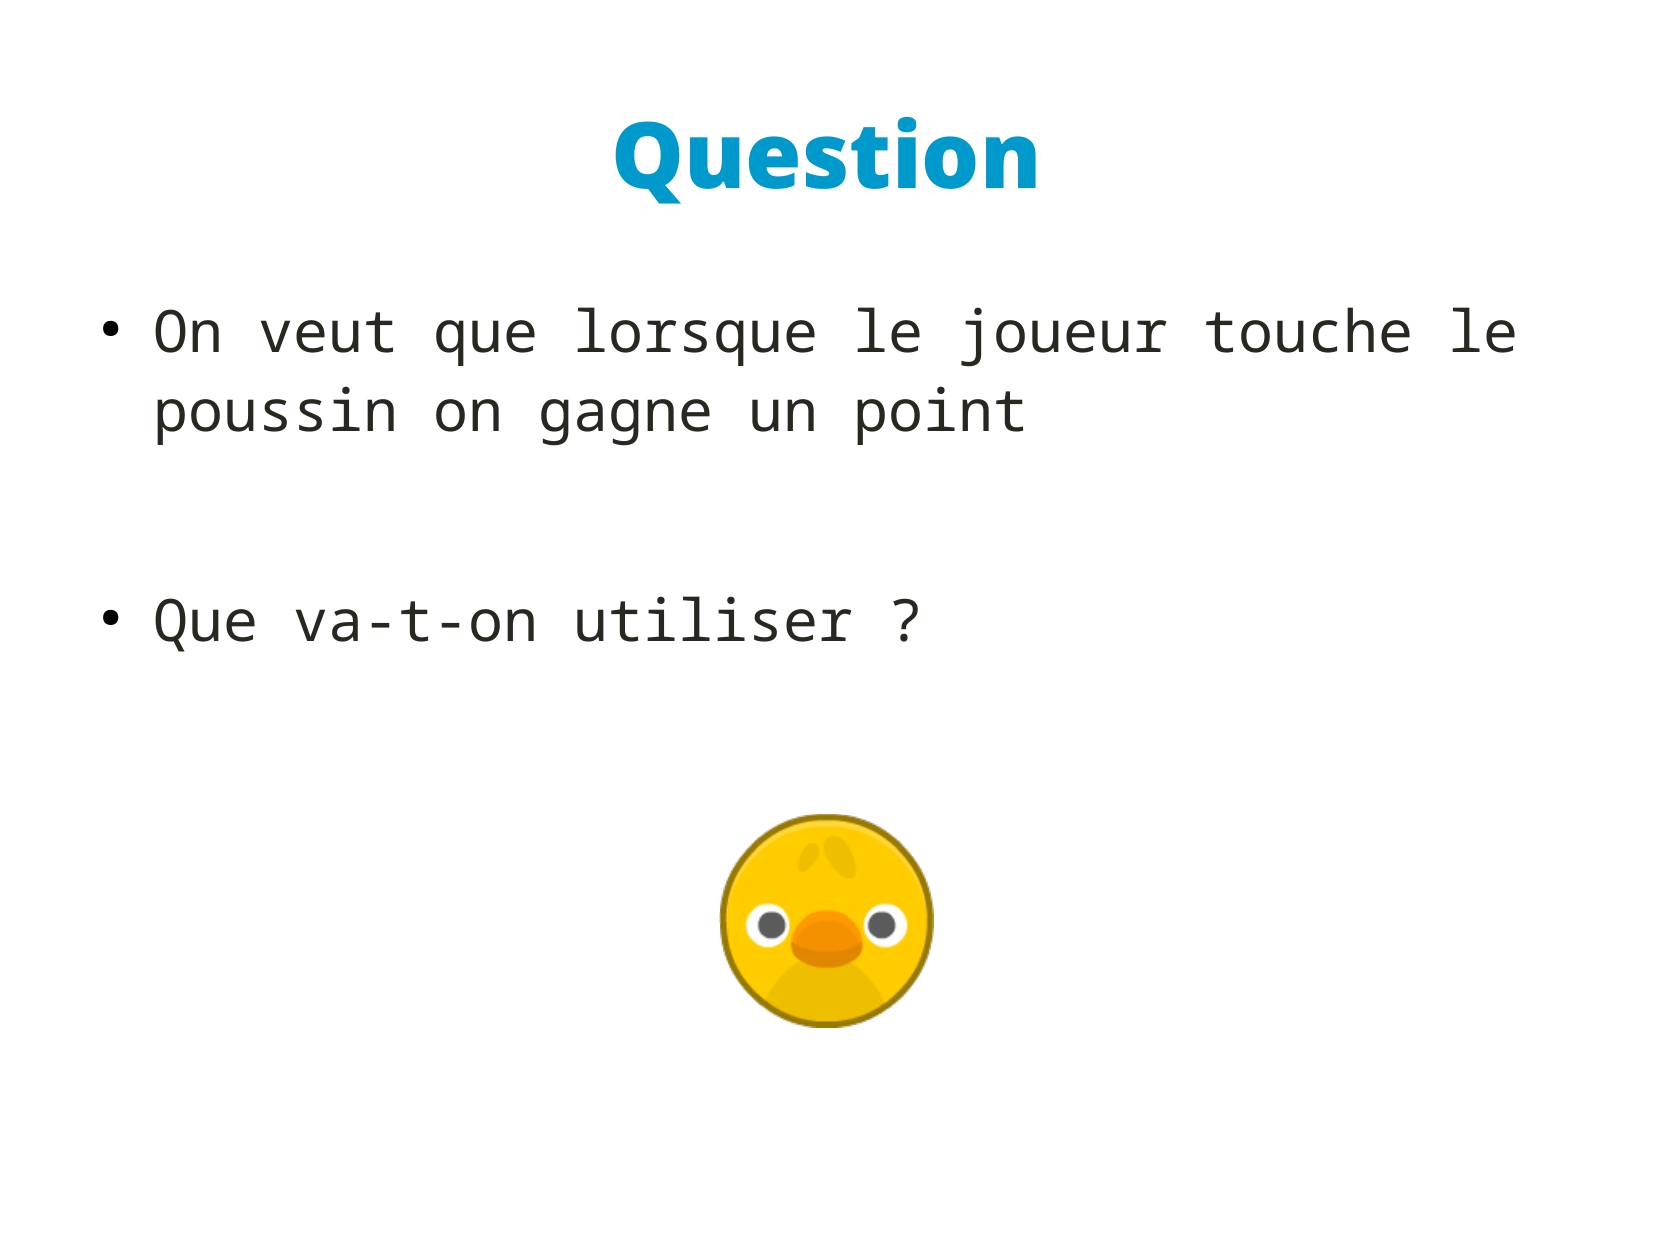

# Question
On veut que lorsque le joueur touche le poussin on gagne un point
Que va-t-on utiliser ?